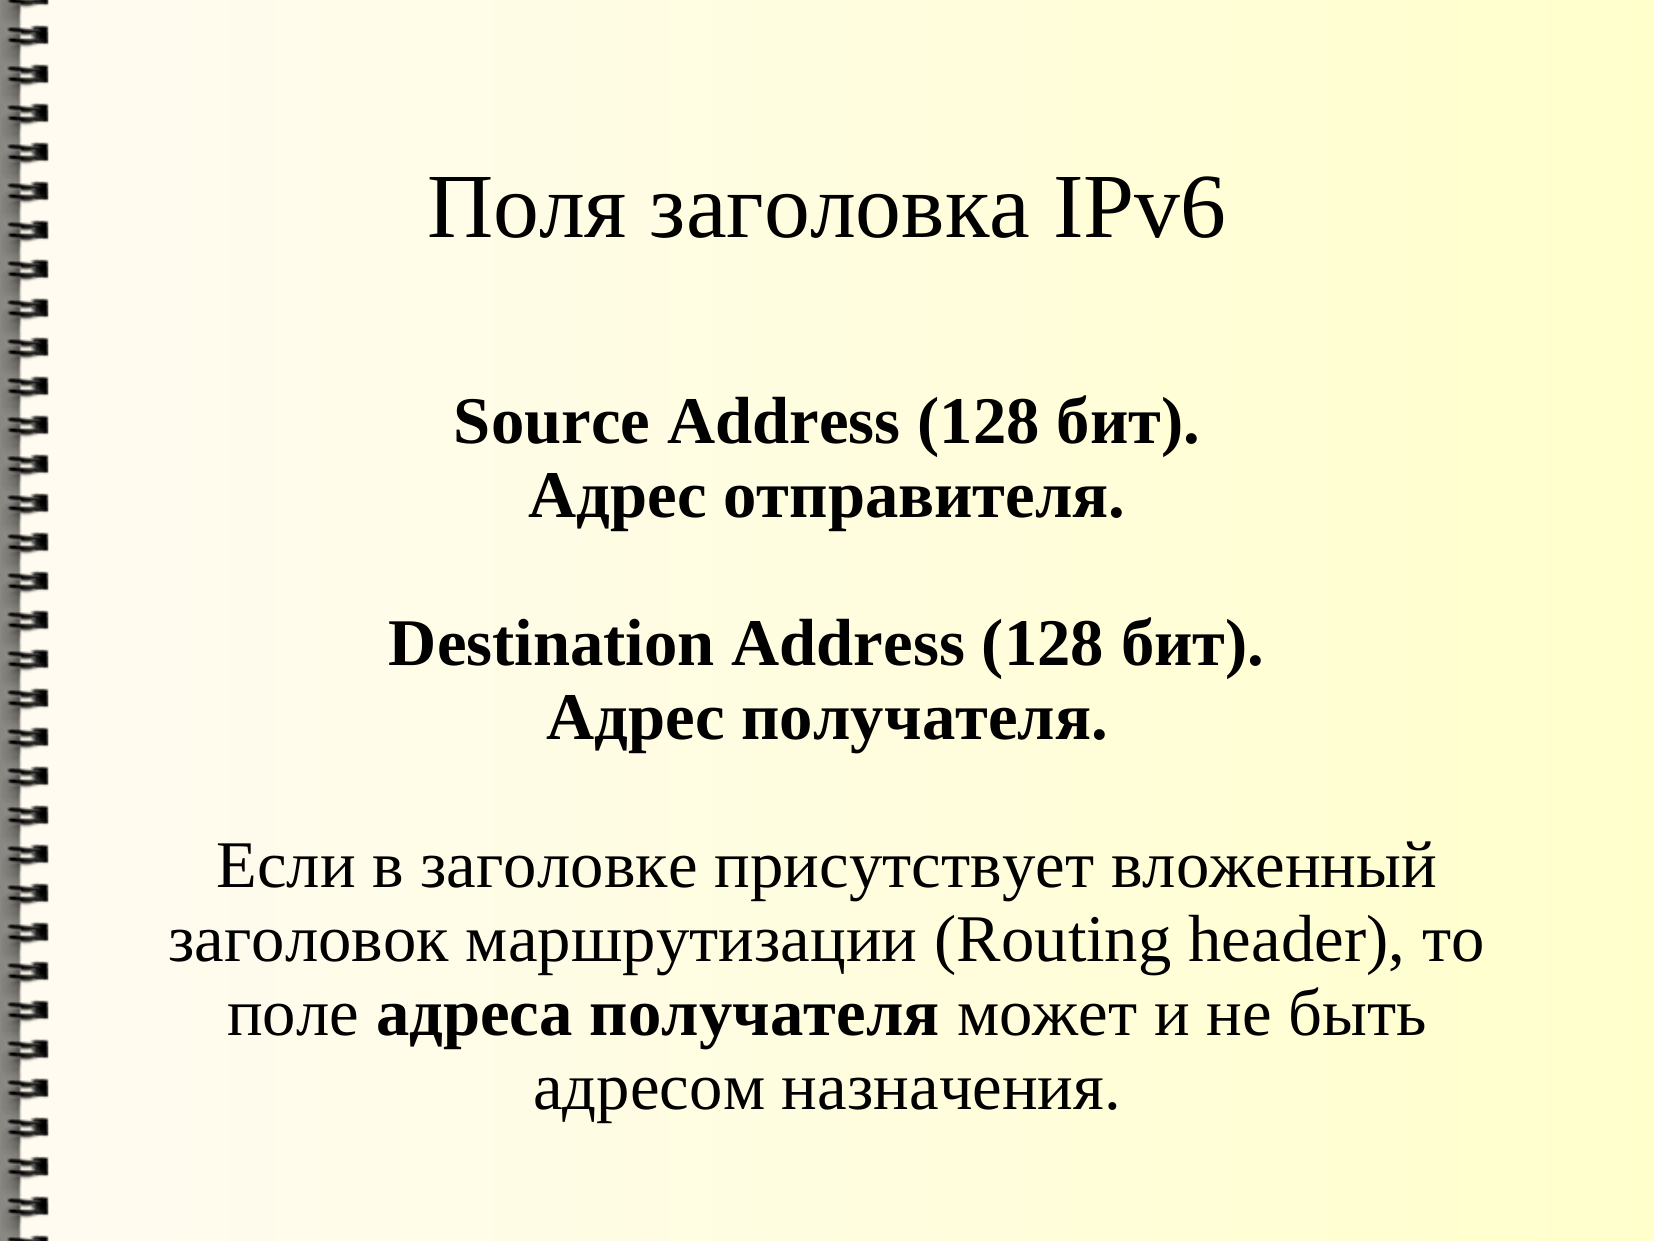

# Поля заголовка IPv6
Source Address (128 бит).
Адрес отправителя.
Destination Address (128 бит).
Адрес получателя.
Если в заголовке присутствует вложенный заголовок маршрутизации (Routing header), то поле адреса получателя может и не быть адресом назначения.